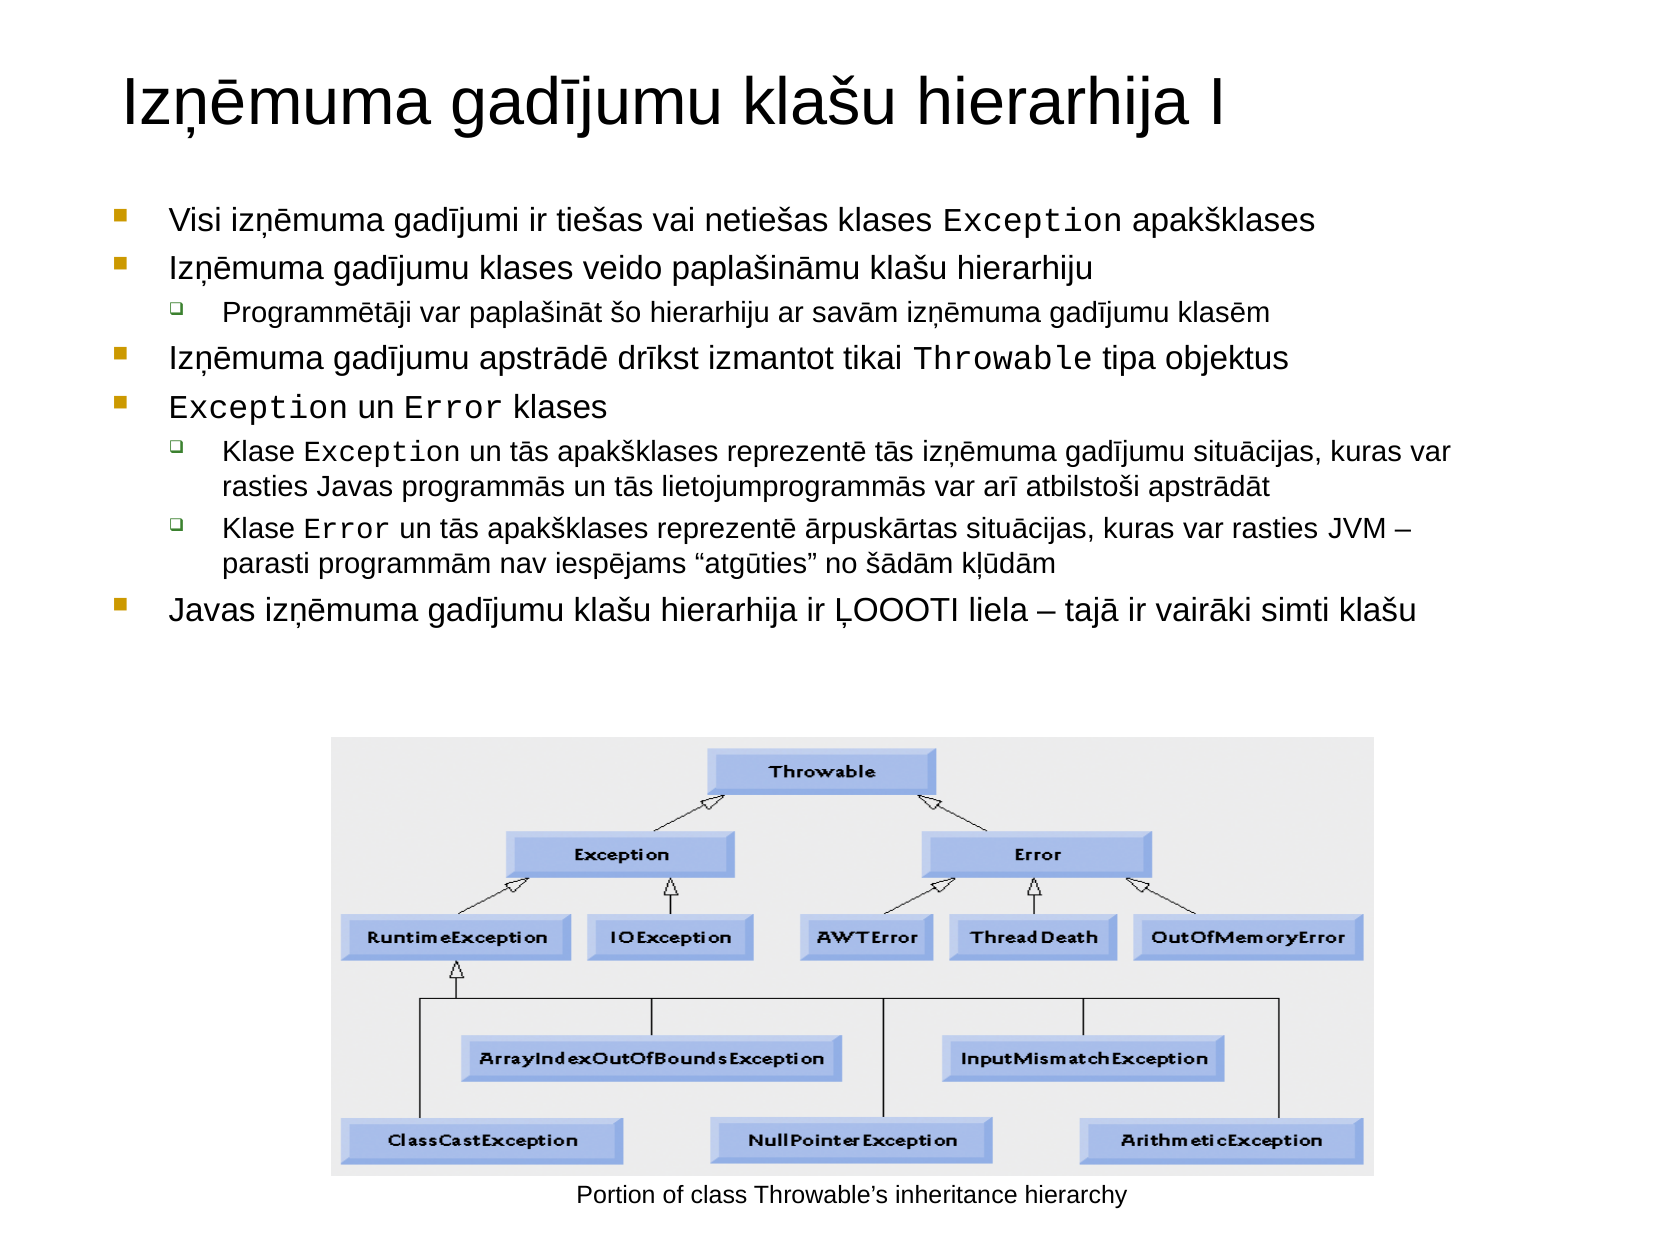

# Izņēmuma gadījumu klašu hierarhija I
Visi izņēmuma gadījumi ir tiešas vai netiešas klases Exception apakšklases
Izņēmuma gadījumu klases veido paplašināmu klašu hierarhiju
Programmētāji var paplašināt šo hierarhiju ar savām izņēmuma gadījumu klasēm
Izņēmuma gadījumu apstrādē drīkst izmantot tikai Throwable tipa objektus
Exception un Error klases
Klase Exception un tās apakšklases reprezentē tās izņēmuma gadījumu situācijas, kuras var rasties Javas programmās un tās lietojumprogrammās var arī atbilstoši apstrādāt
Klase Error un tās apakšklases reprezentē ārpuskārtas situācijas, kuras var rasties JVM – parasti programmām nav iespējams “atgūties” no šādām kļūdām
Javas izņēmuma gadījumu klašu hierarhija ir ĻOOOTI liela – tajā ir vairāki simti klašu
Portion of class Throwable’s inheritance hierarchy